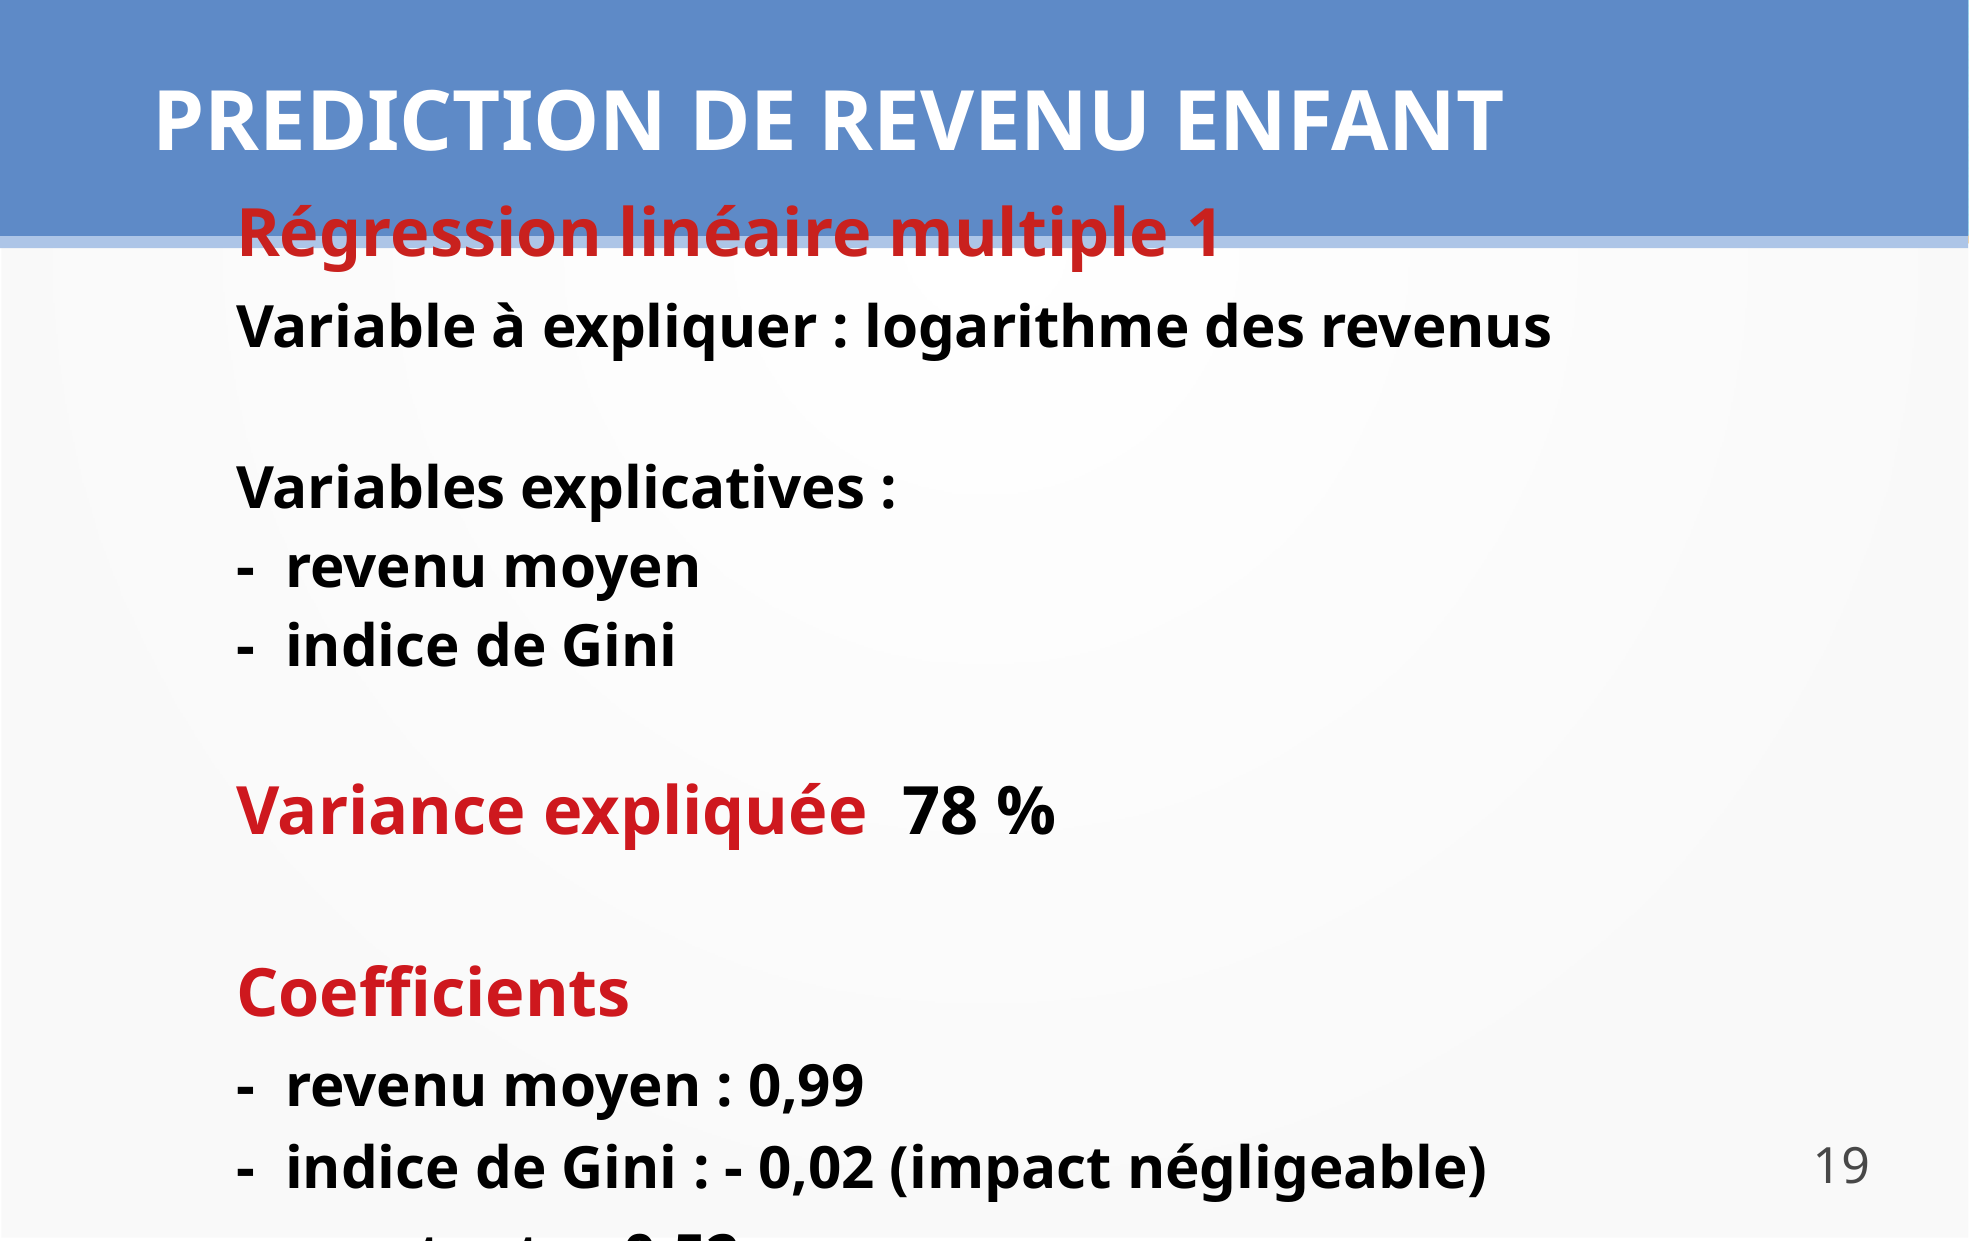

# PREDICTION DE REVENU ENFANT
			Régression linéaire multiple 1
			Variable à expliquer : logarithme des revenus
			Variables explicatives :
			- revenu moyen
			- indice de Gini
			Variance expliquée  78 %
			Coefficients
			- revenu moyen : 0,99
			- indice de Gini : - 0,02 (impact négligeable)
			- constante : 0,52
19